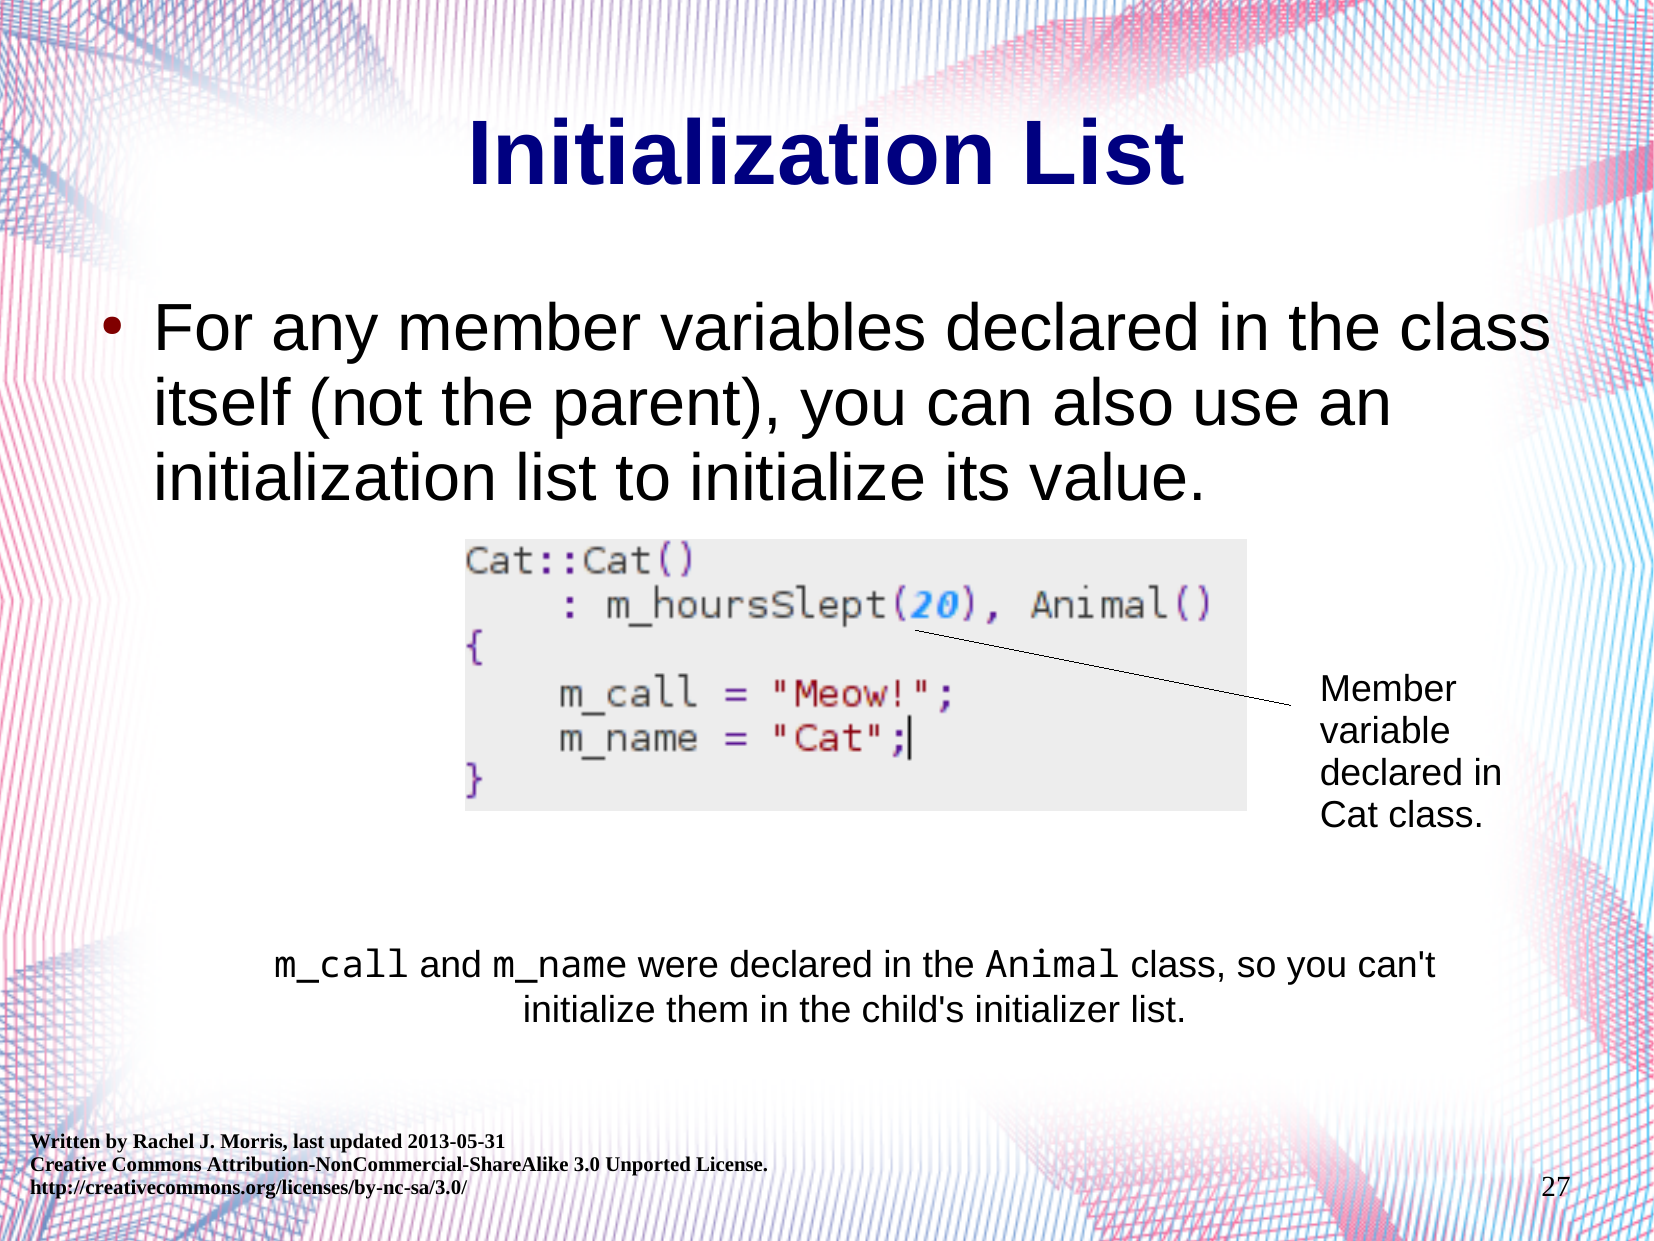

# Initialization List
For any member variables declared in the class itself (not the parent), you can also use an initialization list to initialize its value.
Member variable declared in Cat class.
m_call and m_name were declared in the Animal class, so you can't initialize them in the child's initializer list.
27